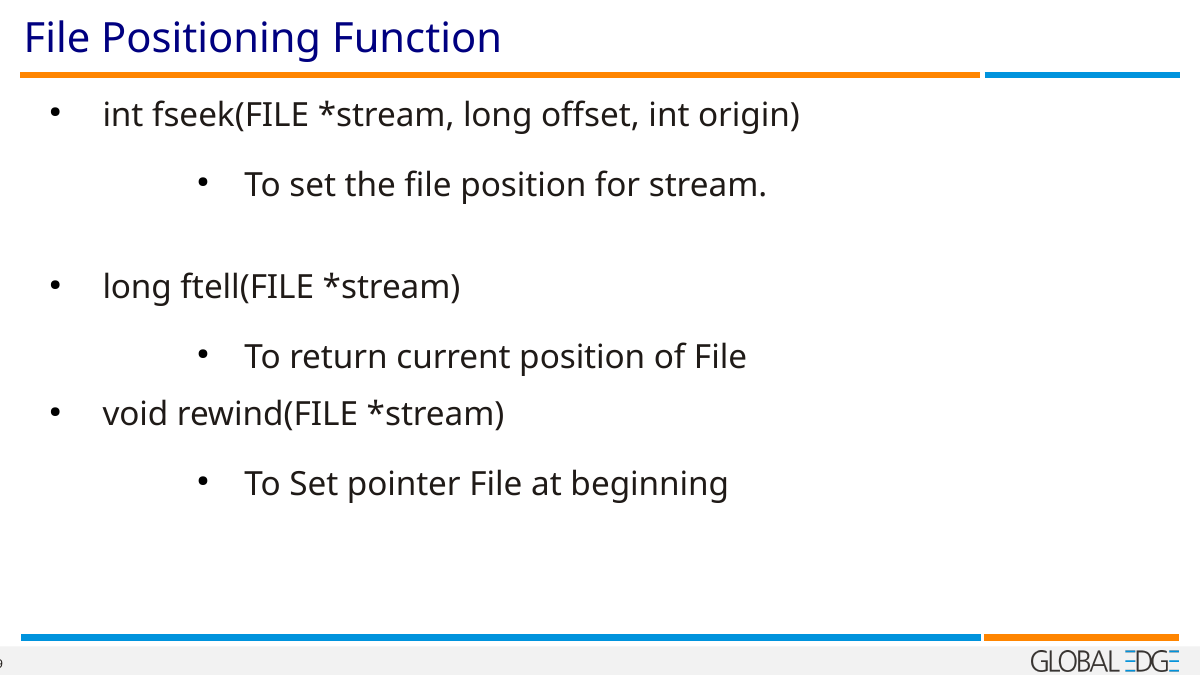

# File Positioning Function
int fseek(FILE *stream, long offset, int origin)
To set the file position for stream.
long ftell(FILE *stream)
To return current position of File
void rewind(FILE *stream)
To Set pointer File at beginning